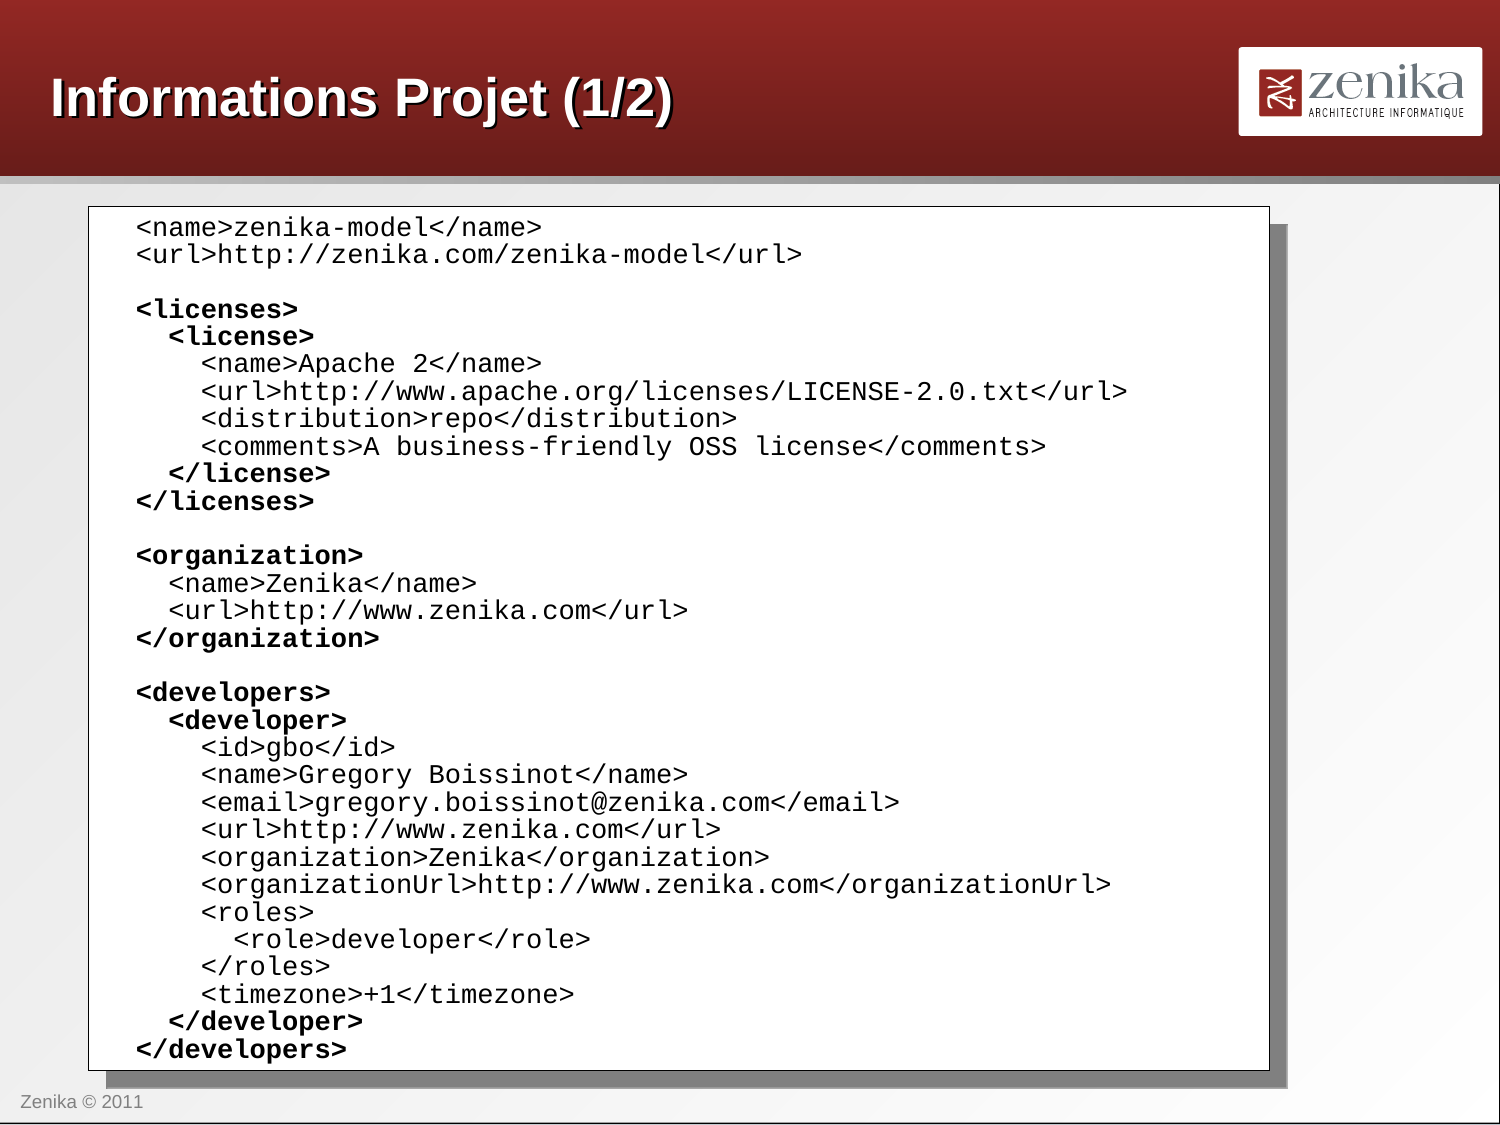

# Informations Projet (1/2)
 <name>zenika-model</name>
 <url>http://zenika.com/zenika-model</url>
 <licenses>
 <license>
 <name>Apache 2</name>
 <url>http://www.apache.org/licenses/LICENSE-2.0.txt</url>
 <distribution>repo</distribution>
 <comments>A business-friendly OSS license</comments>
 </license>
 </licenses>
 <organization>
 <name>Zenika</name>
 <url>http://www.zenika.com</url>
 </organization>
 <developers>
 <developer>
 <id>gbo</id>
 <name>Gregory Boissinot</name>
 <email>gregory.boissinot@zenika.com</email>
 <url>http://www.zenika.com</url>
 <organization>Zenika</organization>
 <organizationUrl>http://www.zenika.com</organizationUrl>
 <roles>
 <role>developer</role>
 </roles>
 <timezone>+1</timezone>
 </developer>
 </developers>